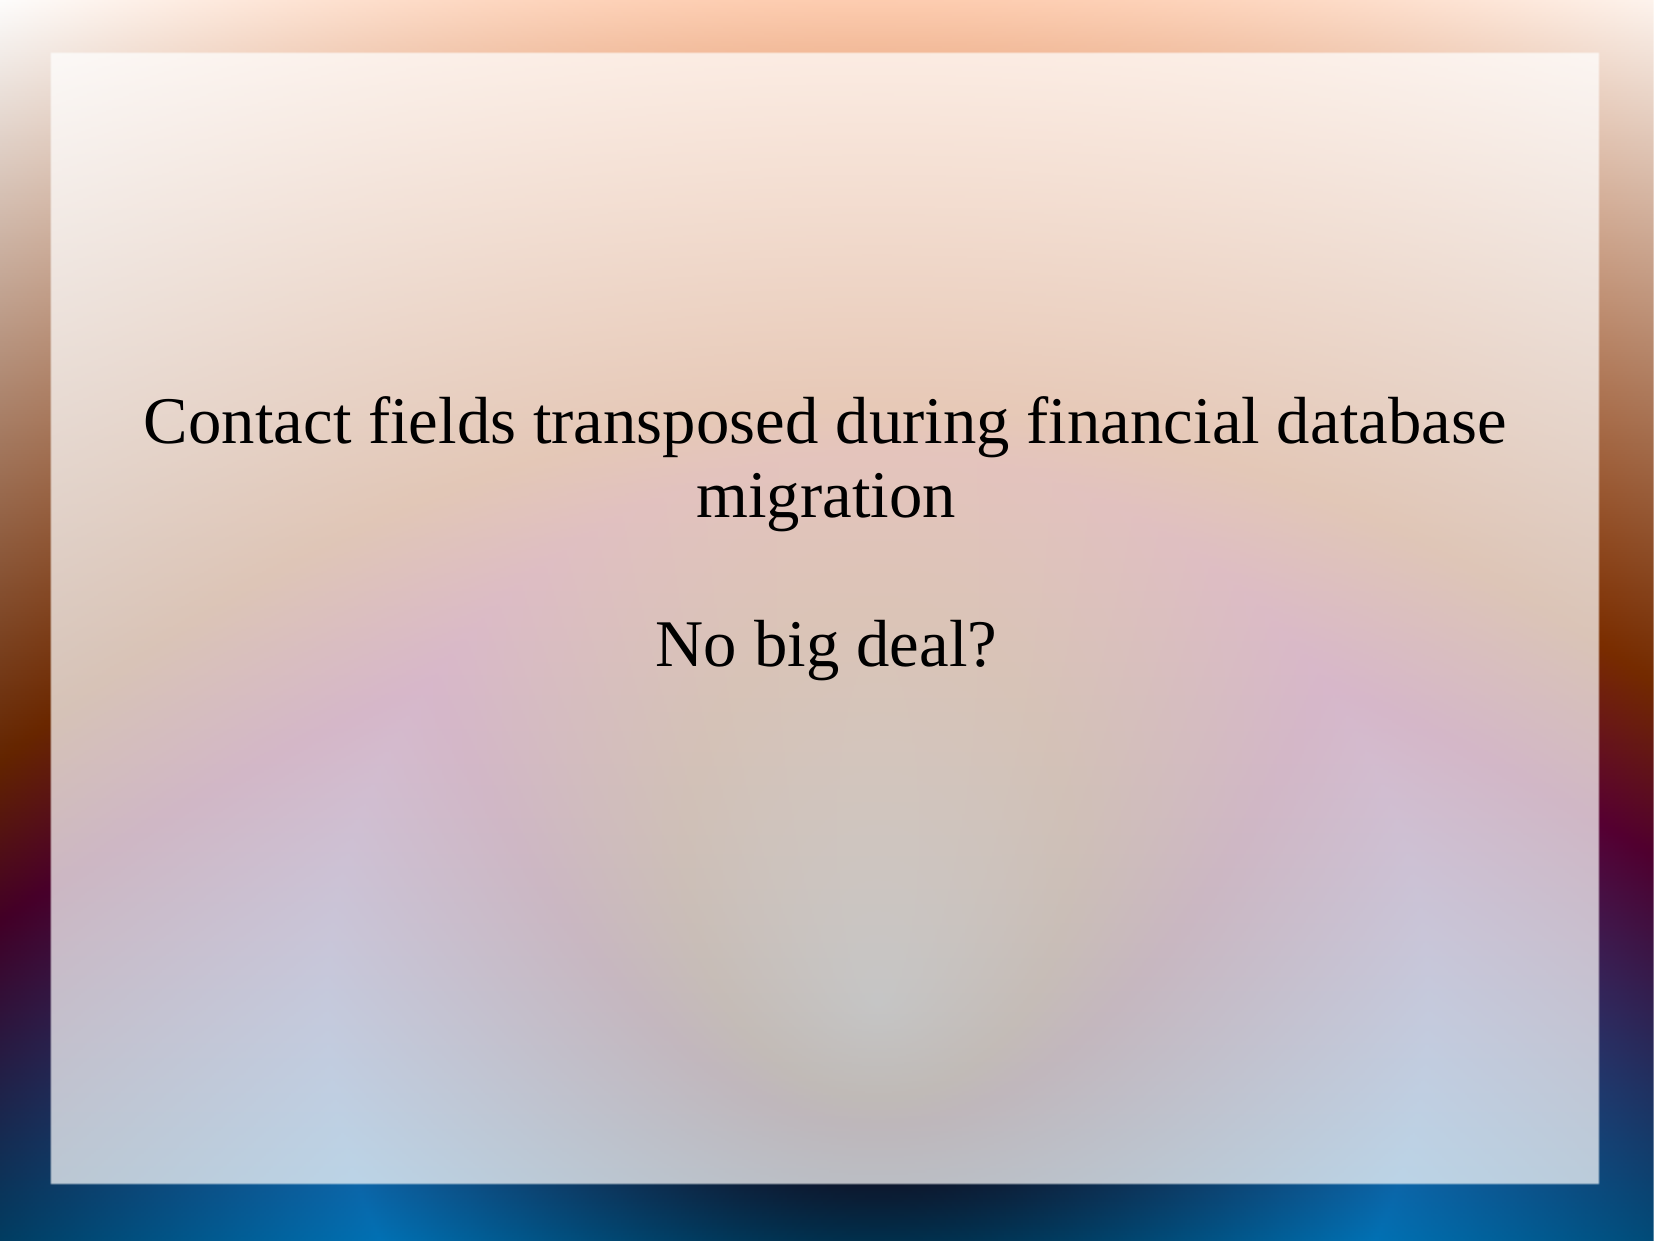

# Contact fields transposed during financial database migration
No big deal?